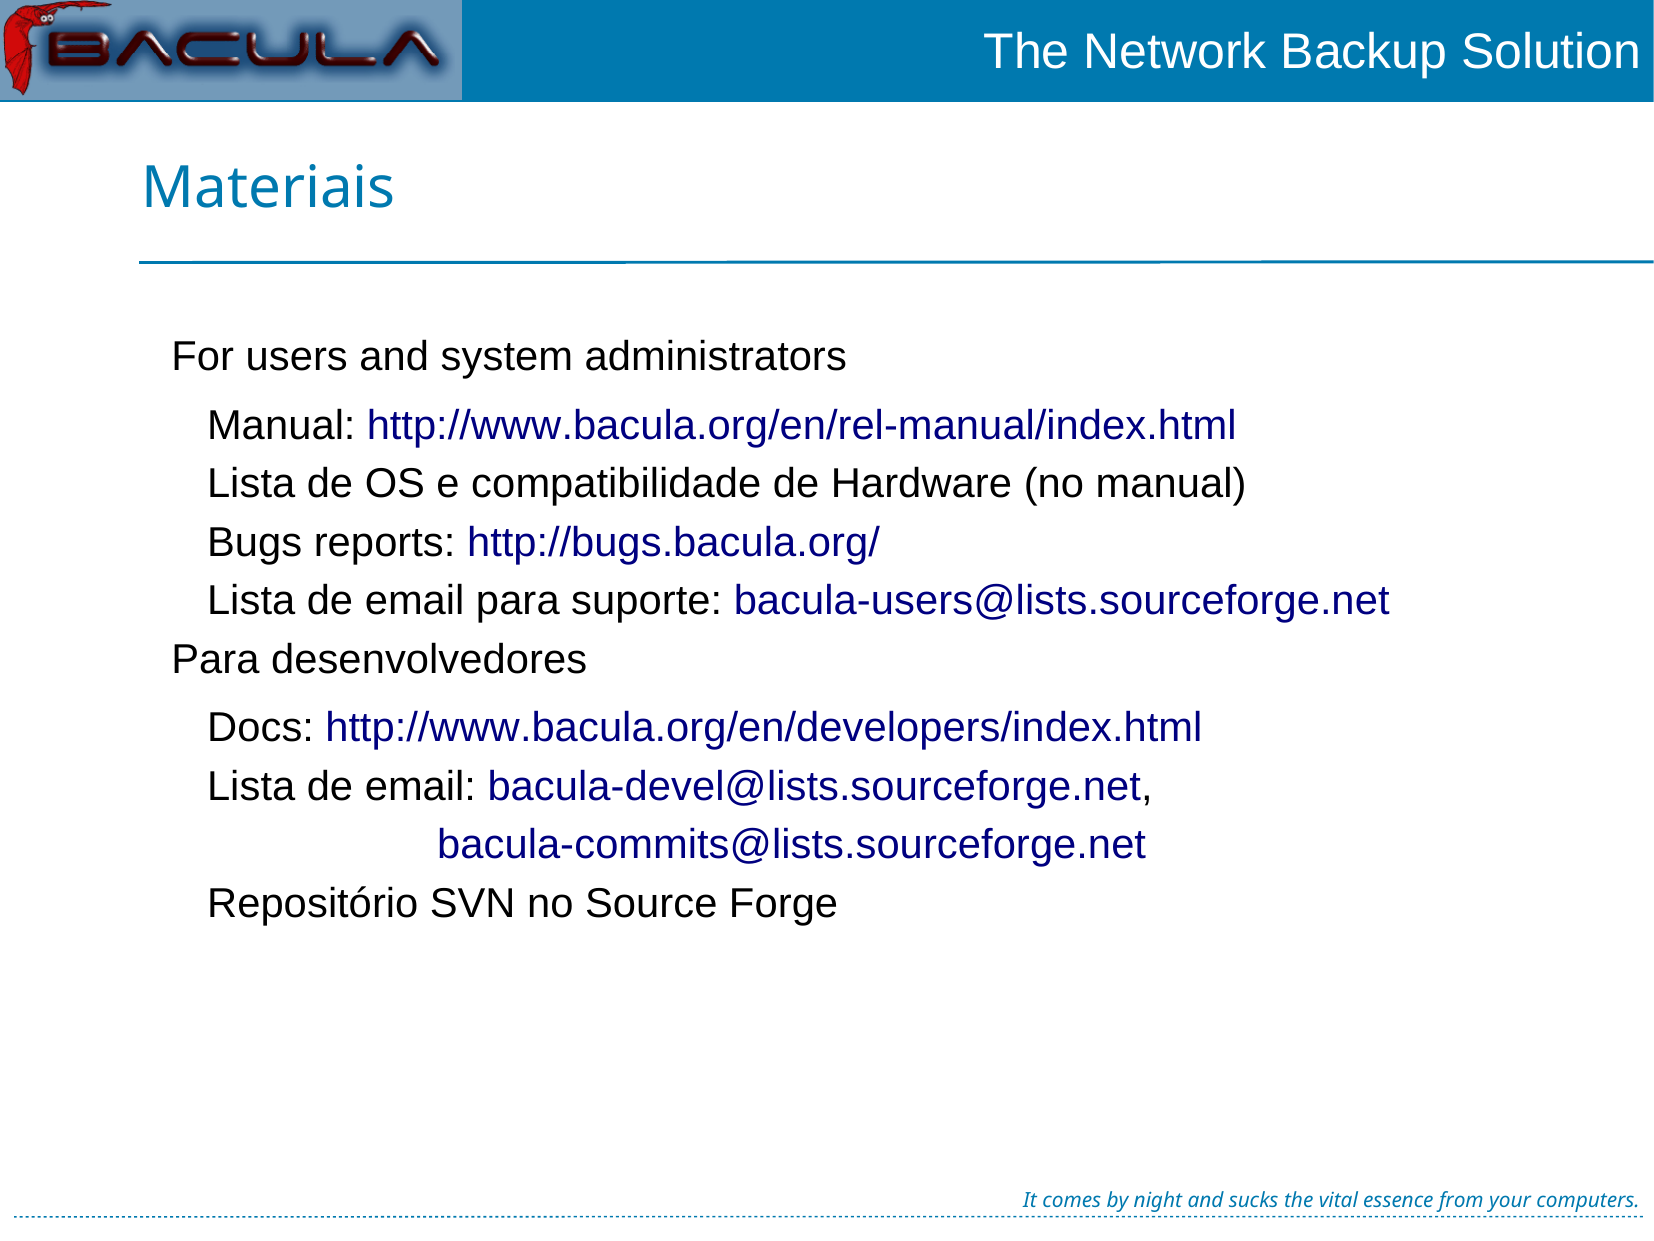

# Materiais
For users and system administrators
Manual: http://www.bacula.org/en/rel-manual/index.html
Lista de OS e compatibilidade de Hardware (no manual)
Bugs reports: http://bugs.bacula.org/
Lista de email para suporte: bacula-users@lists.sourceforge.net
Para desenvolvedores
Docs: http://www.bacula.org/en/developers/index.html
Lista de email: bacula-devel@lists.sourceforge.net,
 bacula-commits@lists.sourceforge.net
Repositório SVN no Source Forge